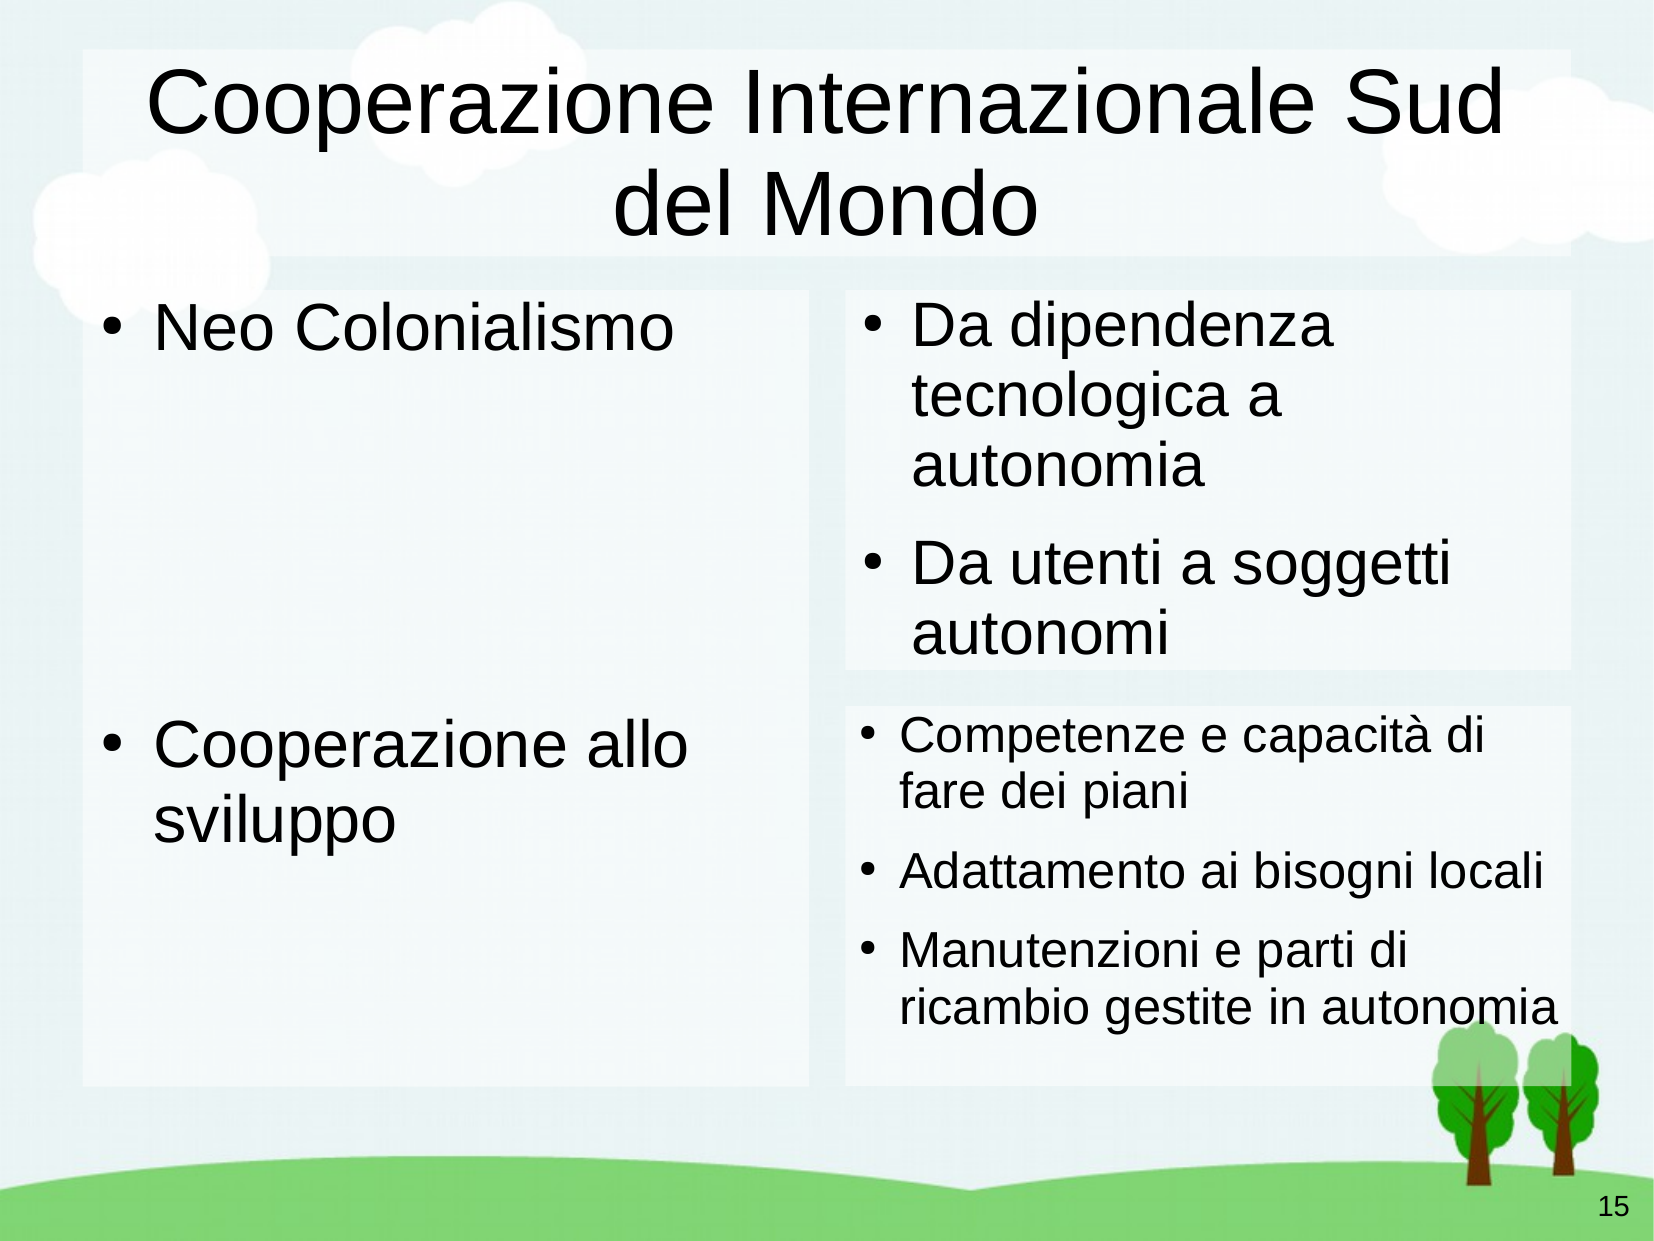

# Cooperazione Internazionale Sud del Mondo
Neo Colonialismo
Cooperazione allo sviluppo
Da dipendenza tecnologica a autonomia
Da utenti a soggetti autonomi
Competenze e capacità di fare dei piani
Adattamento ai bisogni locali
Manutenzioni e parti di ricambio gestite in autonomia
15